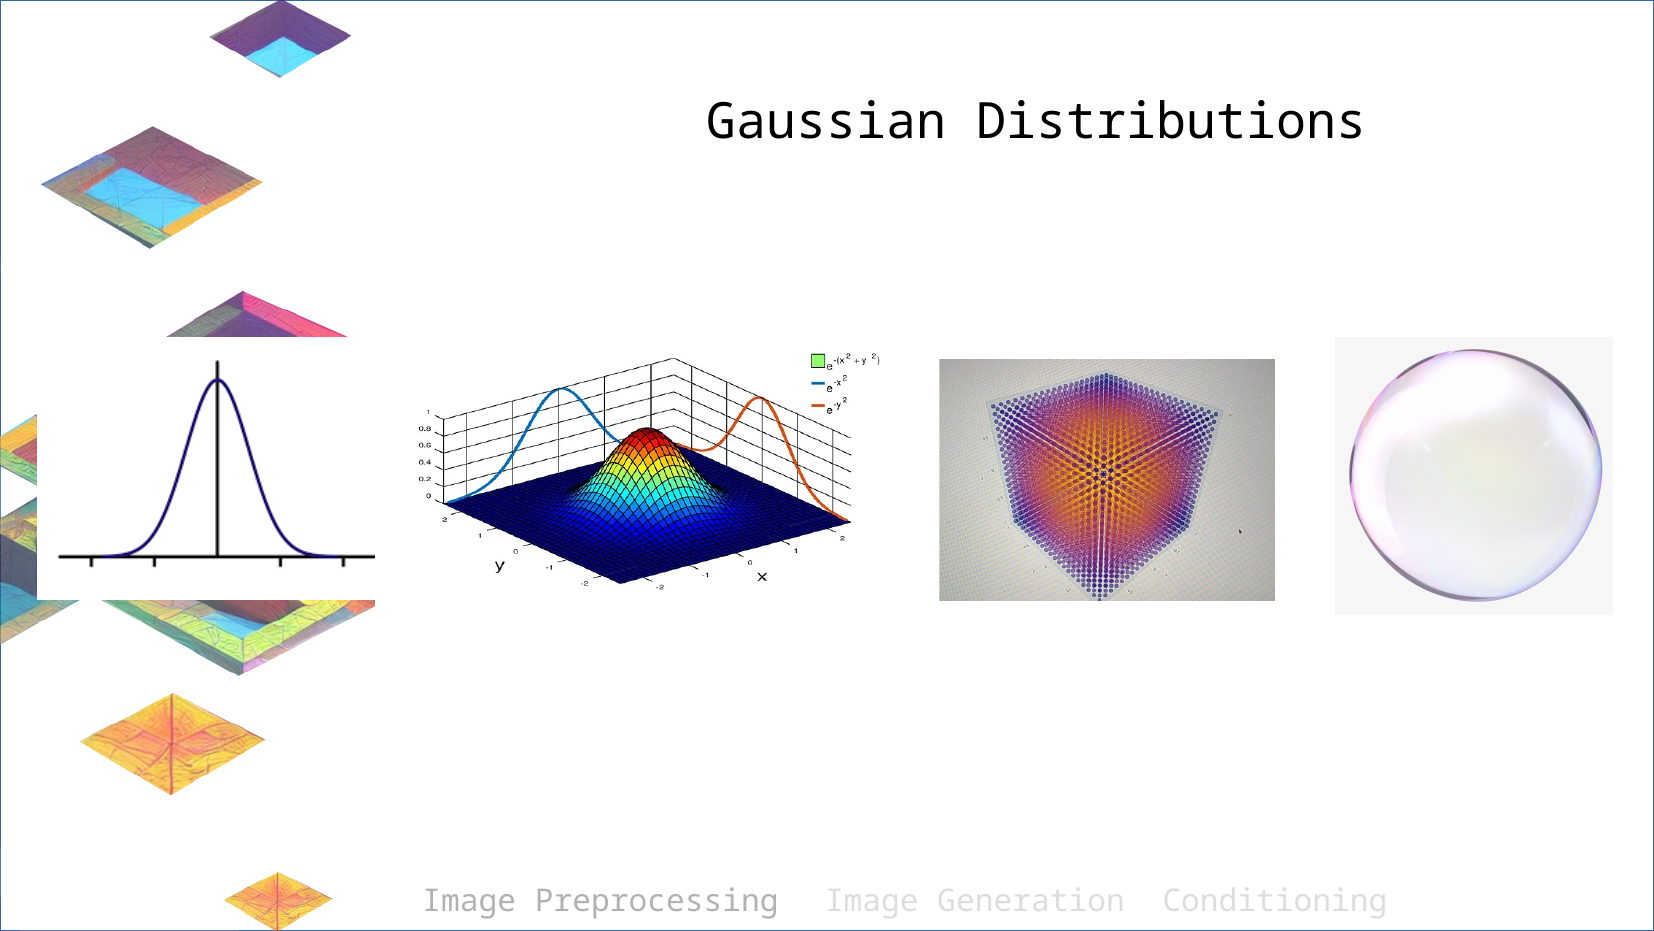

Gaussian Distributions
# Image Preprocessing
Image Generation
Conditioning